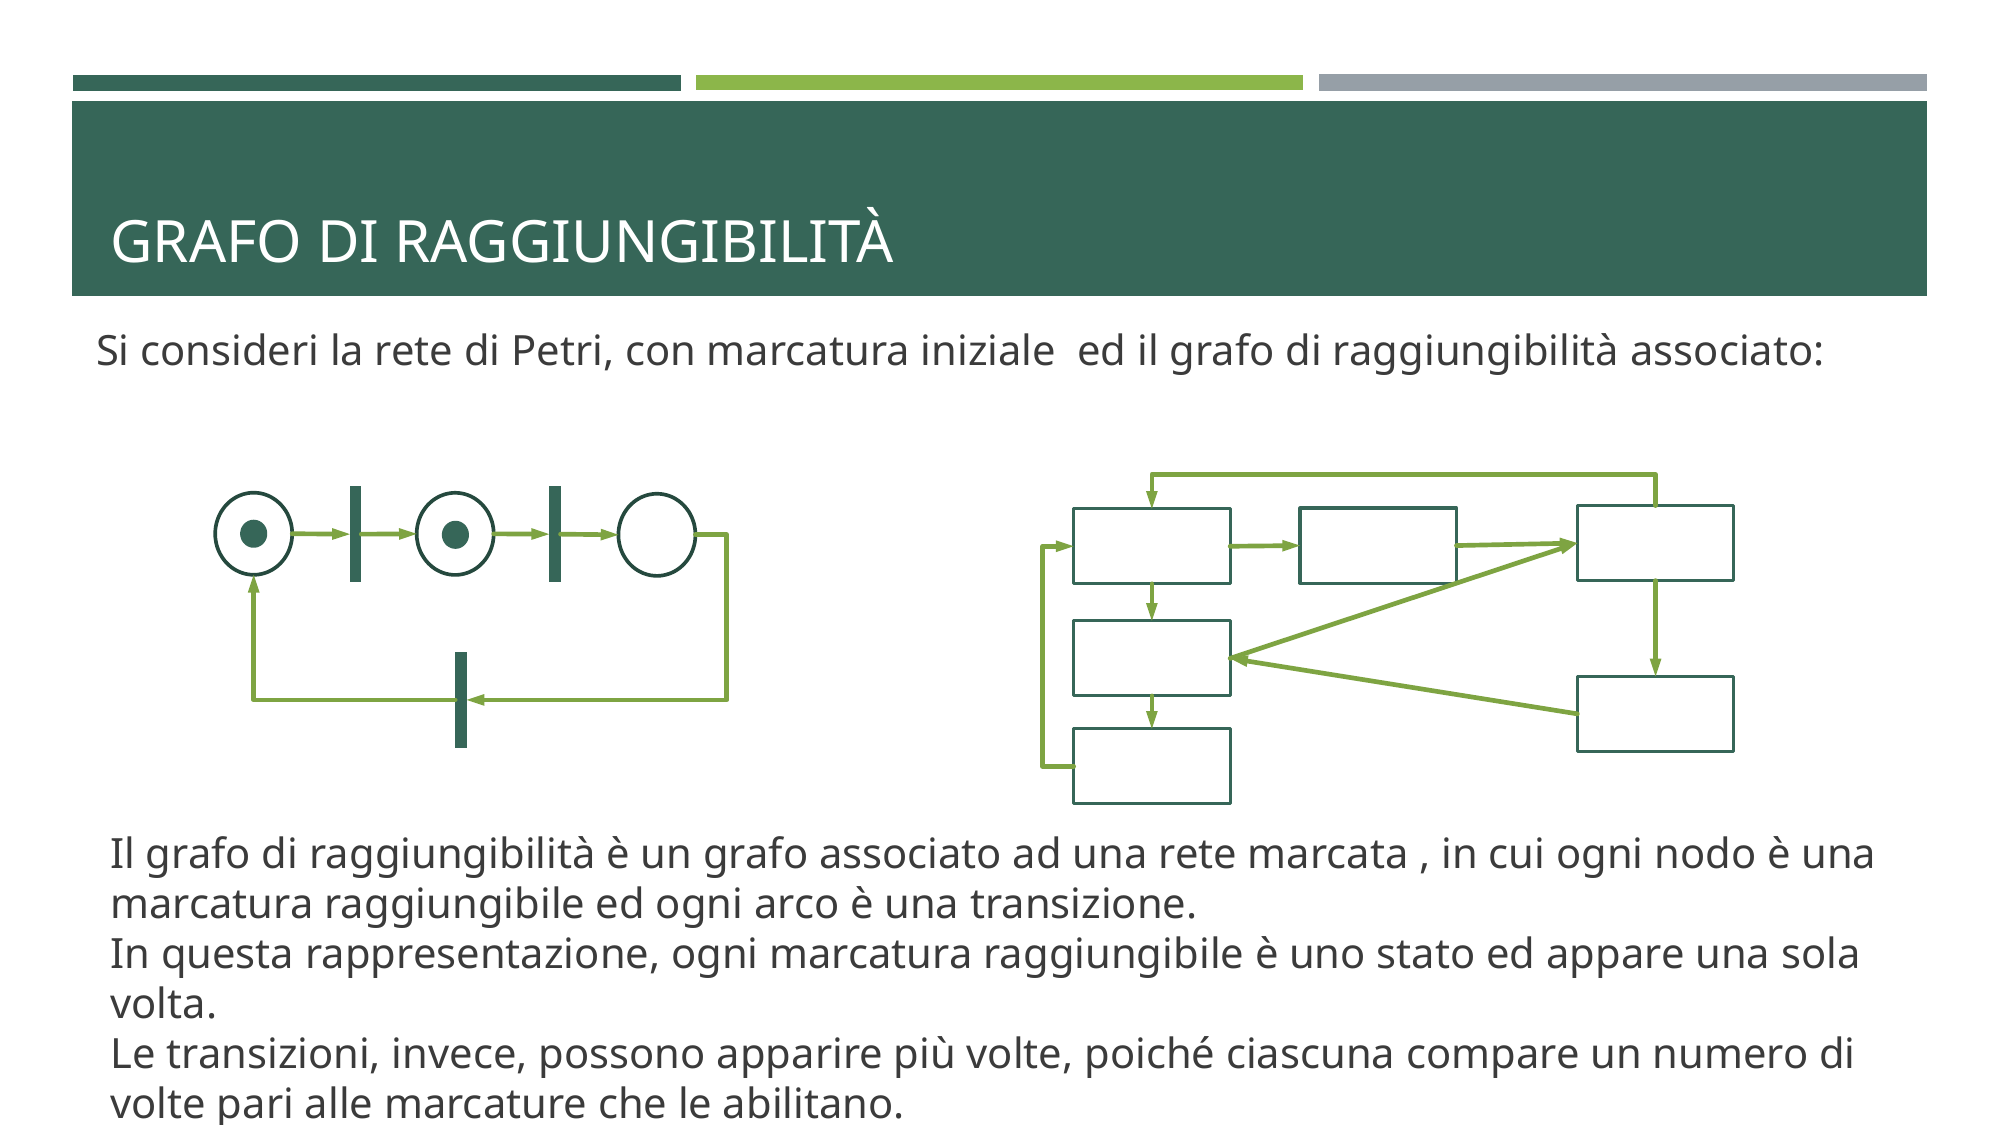

# Grafo di raggiungibilità
Si consideri la rete di Petri, con marcatura iniziale ed il grafo di raggiungibilità associato:
Il grafo di raggiungibilità è un grafo associato ad una rete marcata , in cui ogni nodo è una marcatura raggiungibile ed ogni arco è una transizione.
In questa rappresentazione, ogni marcatura raggiungibile è uno stato ed appare una sola volta.
Le transizioni, invece, possono apparire più volte, poiché ciascuna compare un numero di volte pari alle marcature che le abilitano.